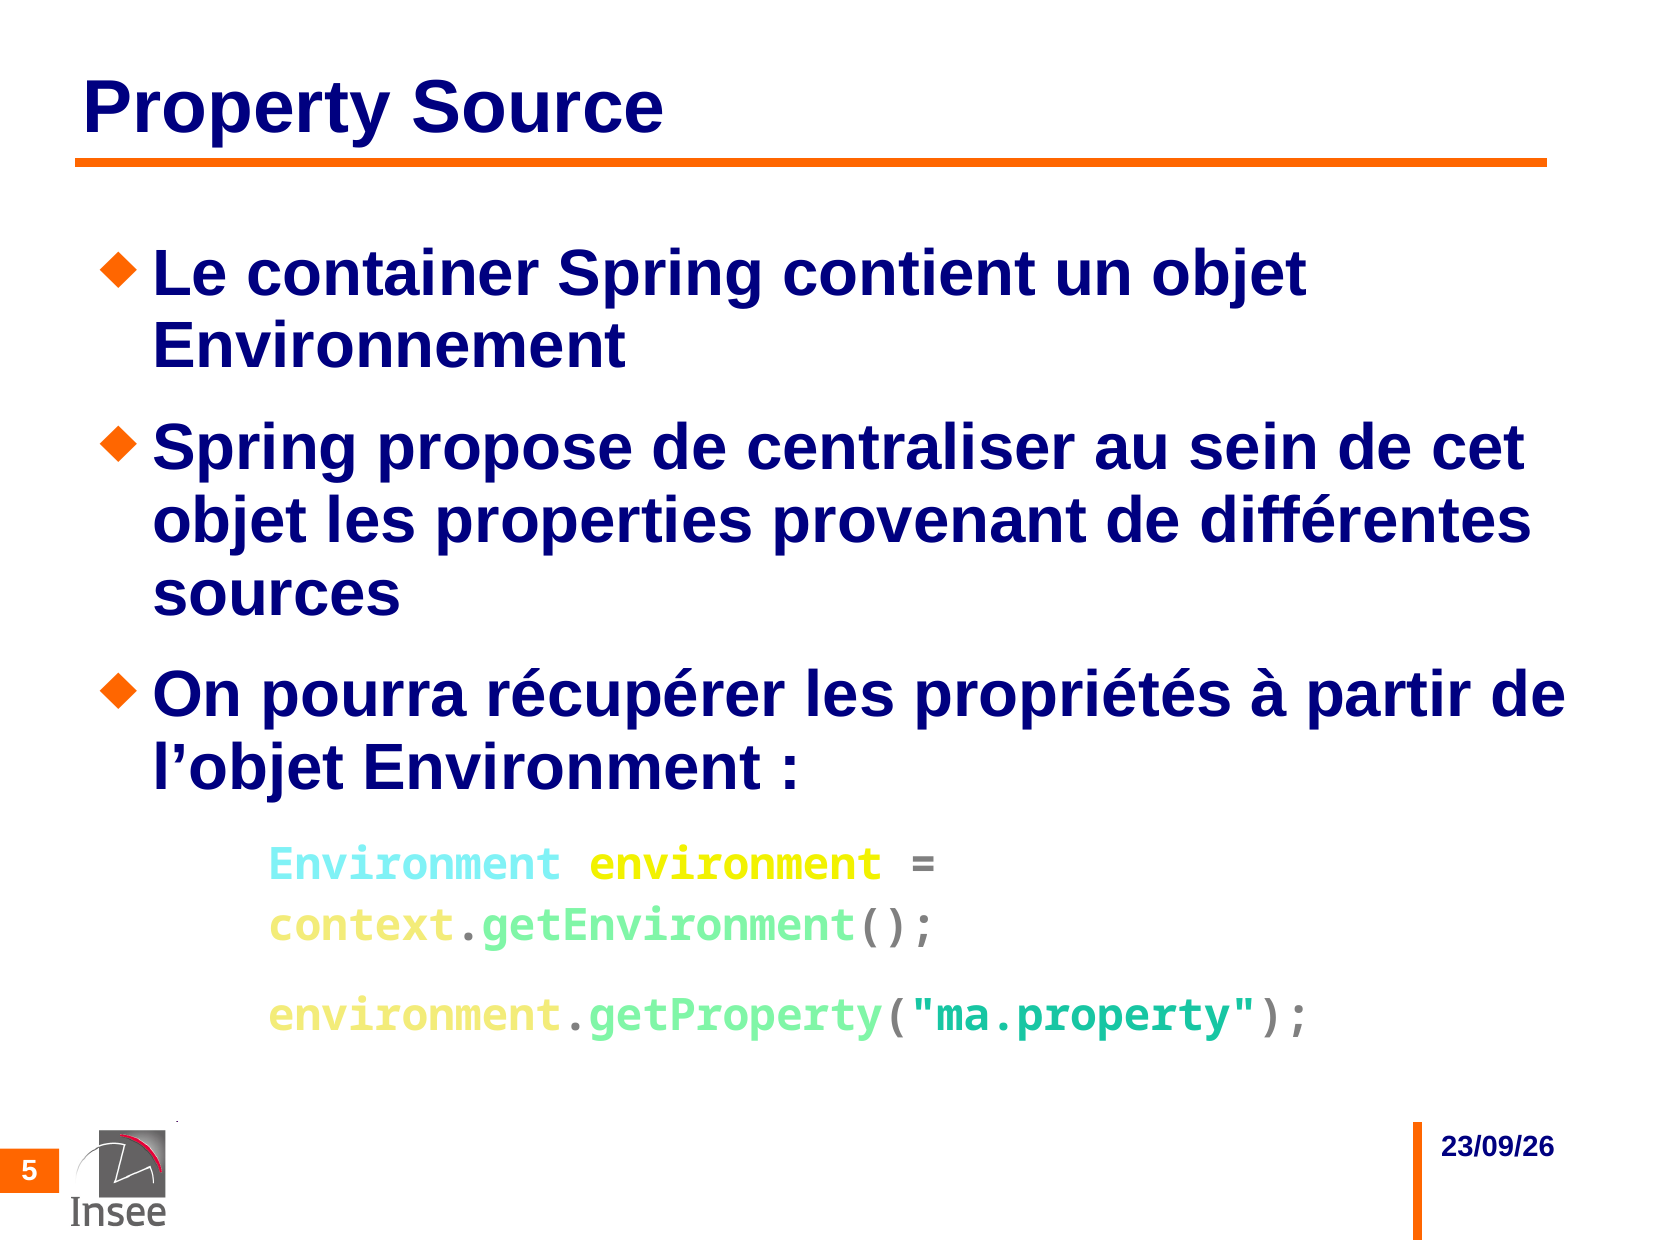

# Property Source
Le container Spring contient un objet Environnement
Spring propose de centraliser au sein de cet objet les properties provenant de différentes sources
On pourra récupérer les propriétés à partir de l’objet Environment :
Environment environment = context.getEnvironment();
environment.getProperty("ma.property");
5